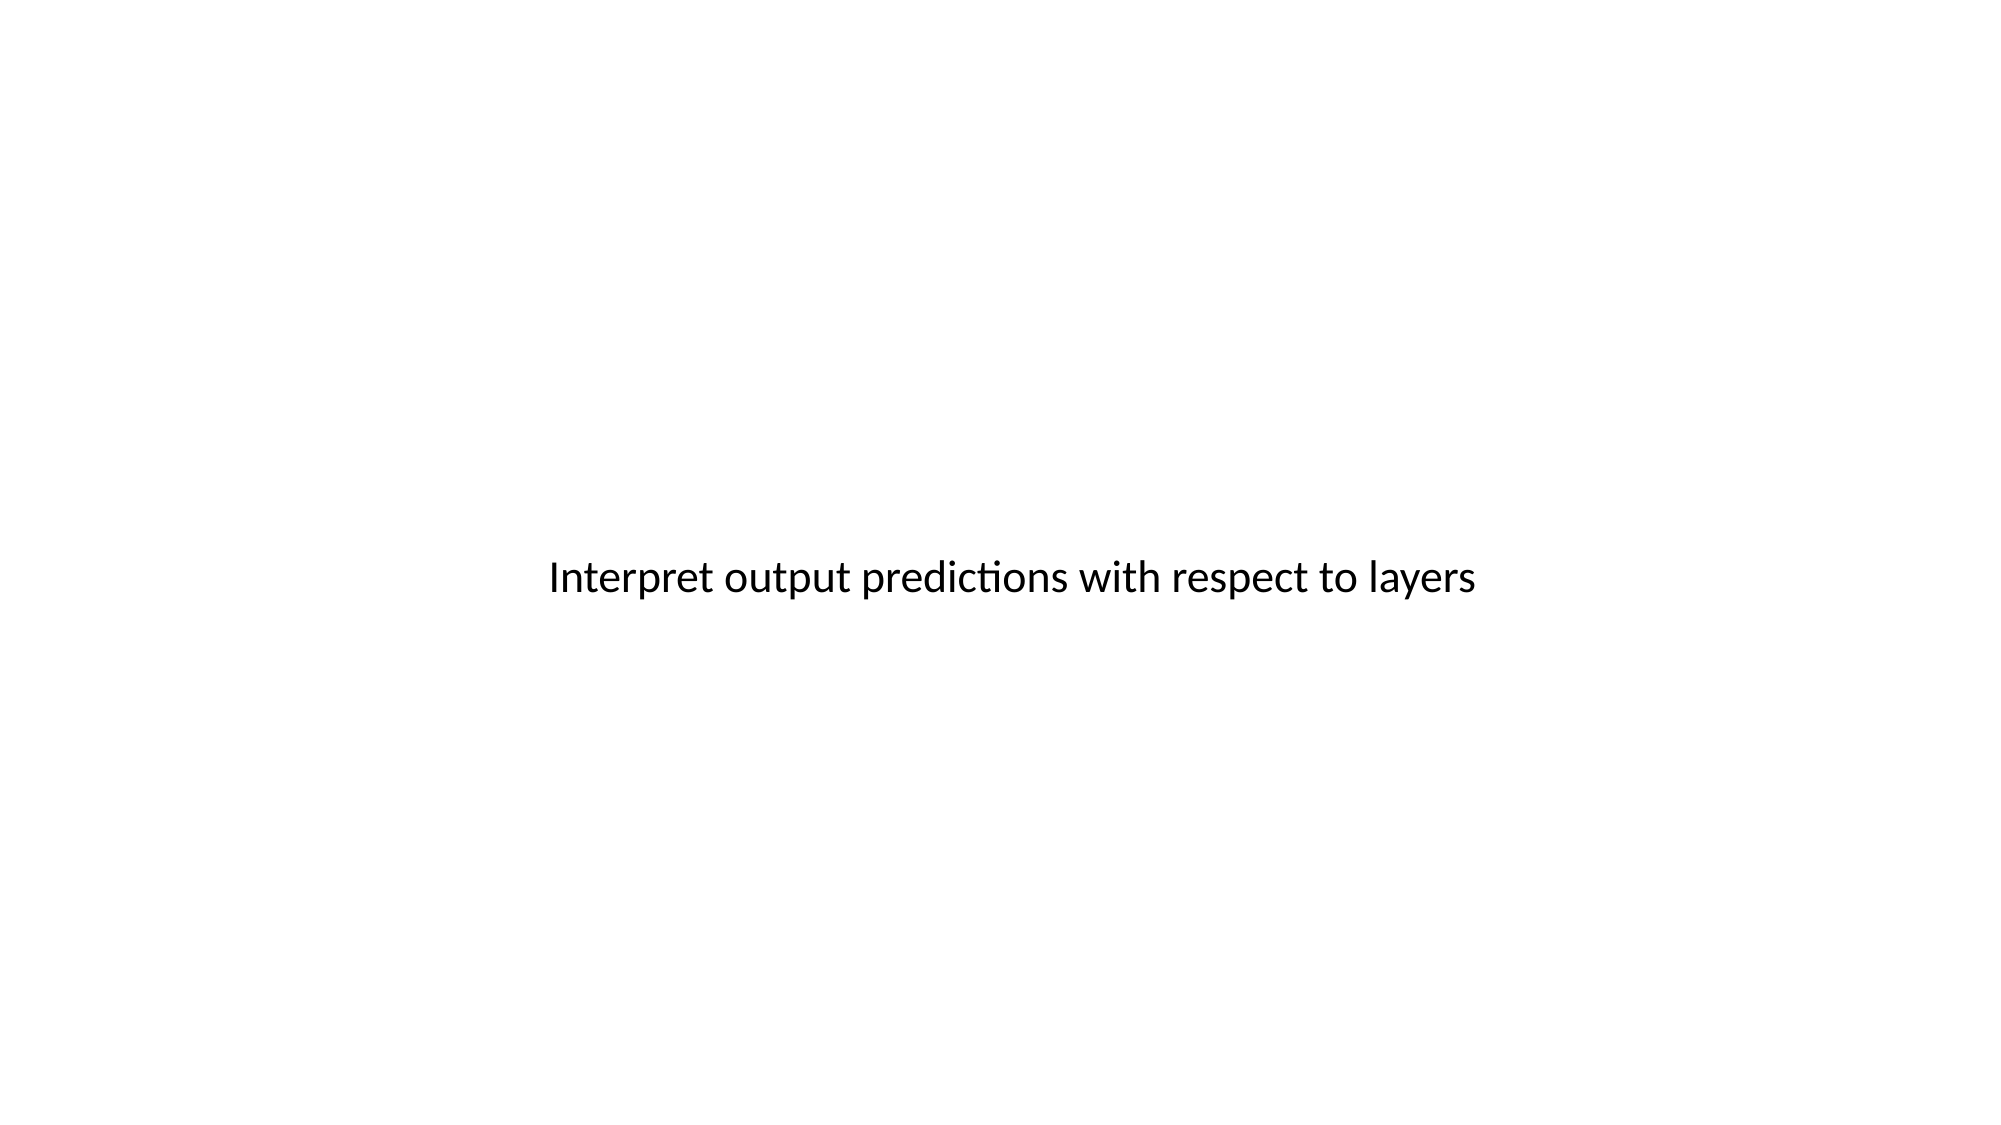

# Interpret output predictions with respect to layers